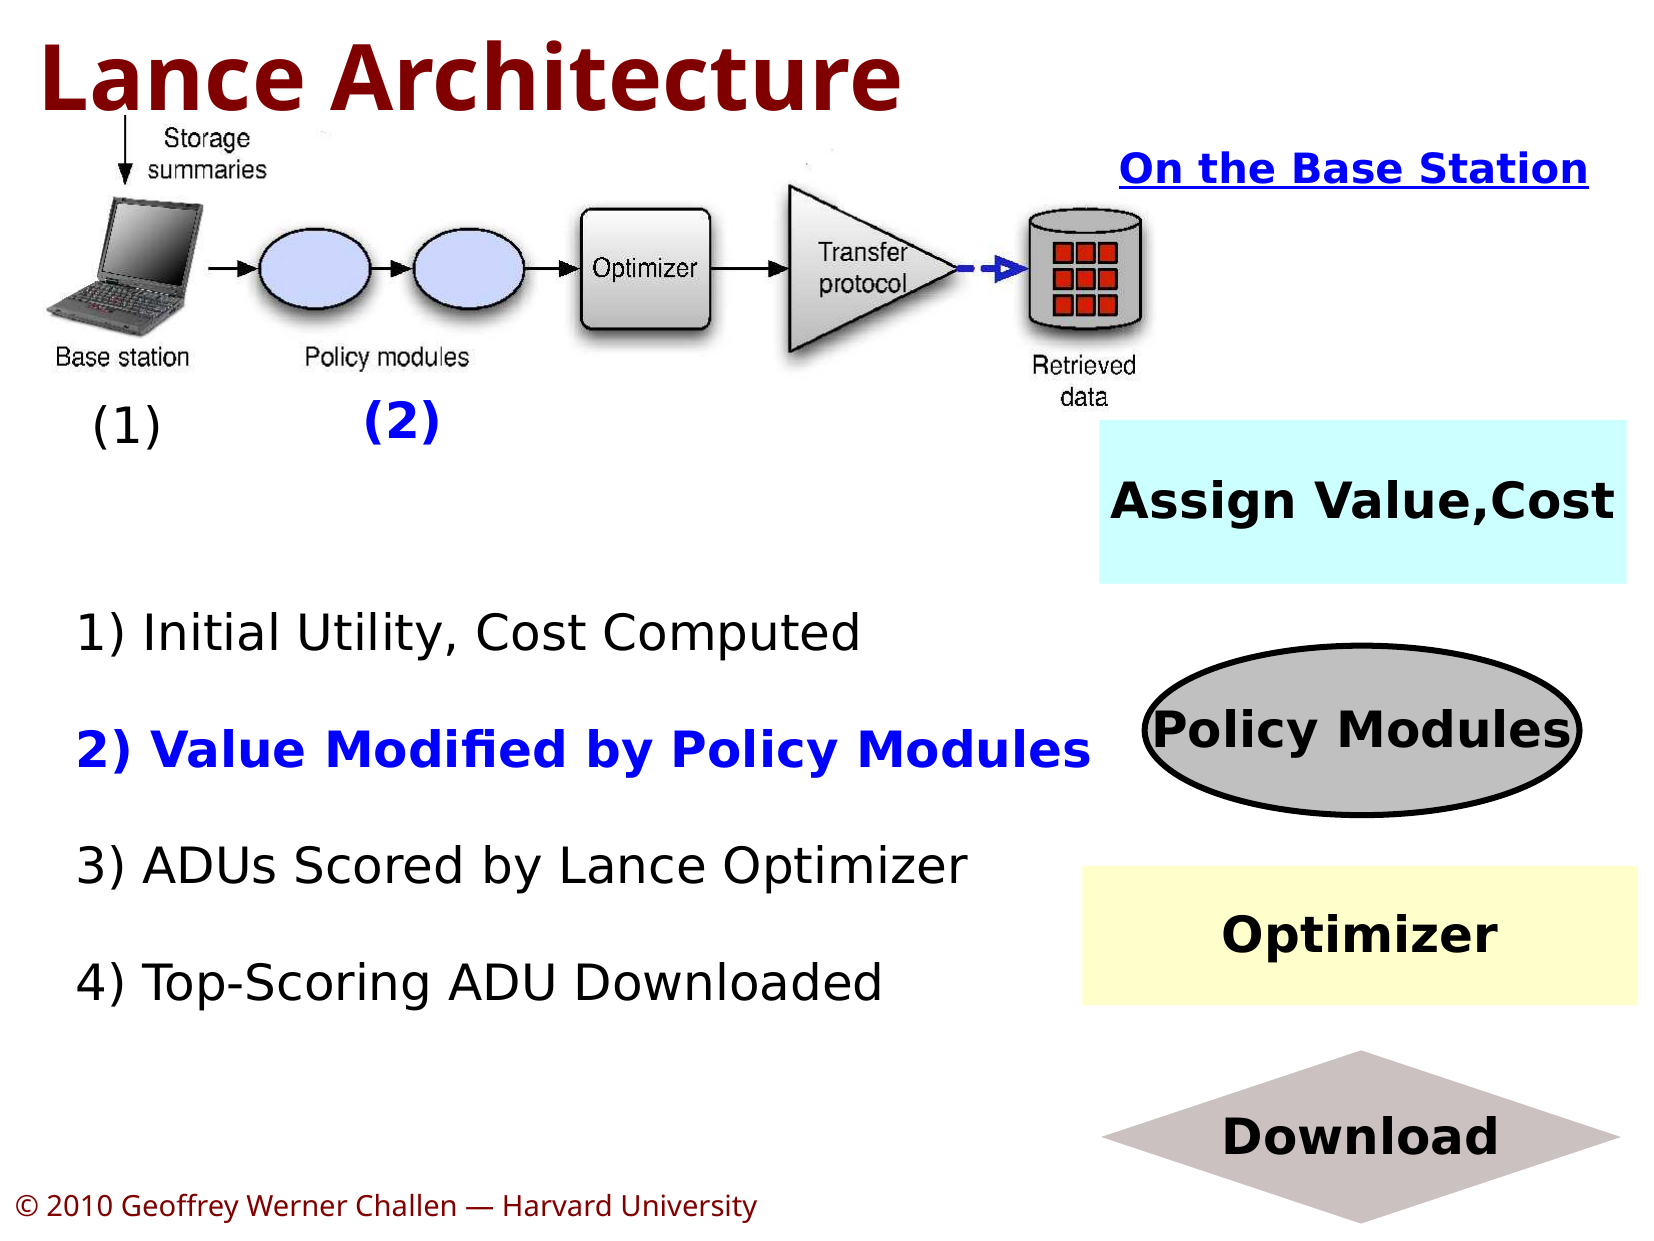

# Lance Architecture
On the Base Station
(2)
(1)
Assign Value,Cost
1) Initial Utility, Cost Computed
2) Value Modified by Policy Modules
3) ADUs Scored by Lance Optimizer
4) Top-Scoring ADU Downloaded
Policy Modules
Optimizer
Download